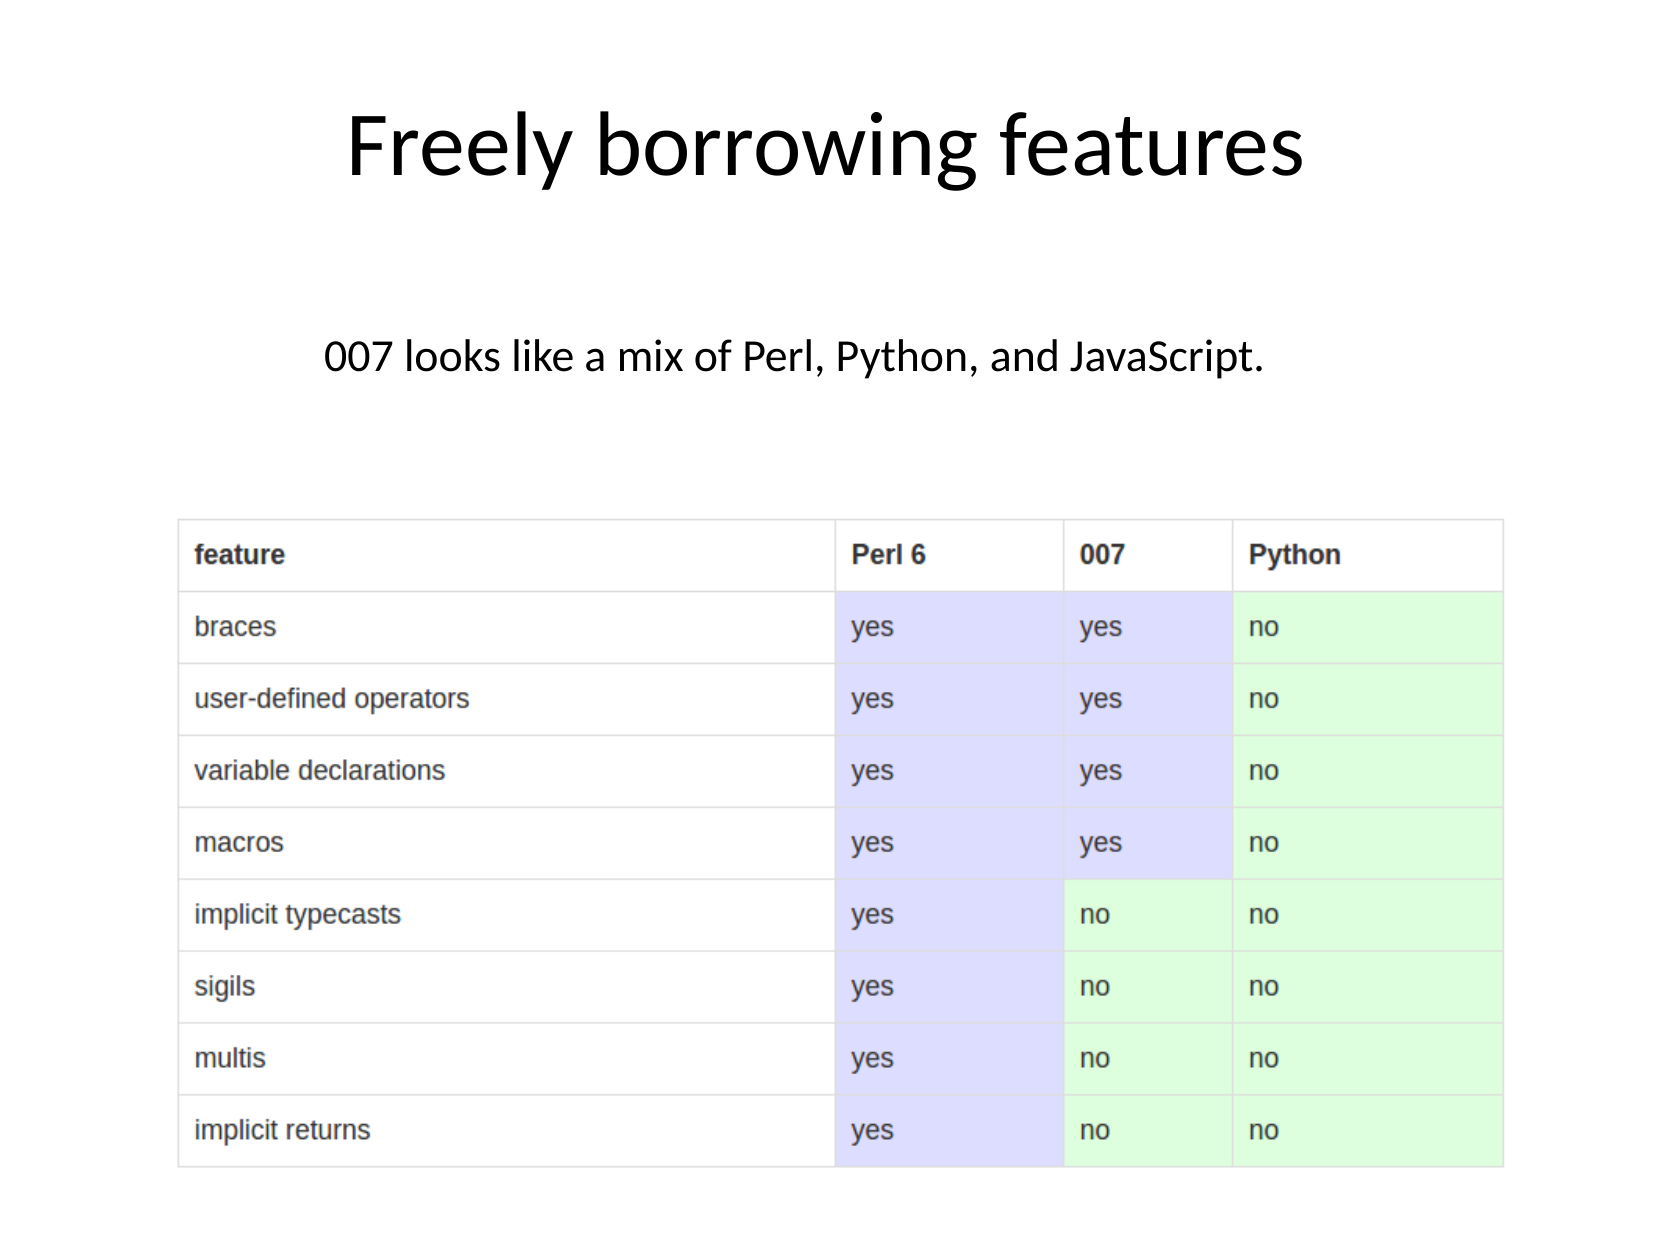

# Freely borrowing features
007 looks like a mix of Perl, Python, and JavaScript.